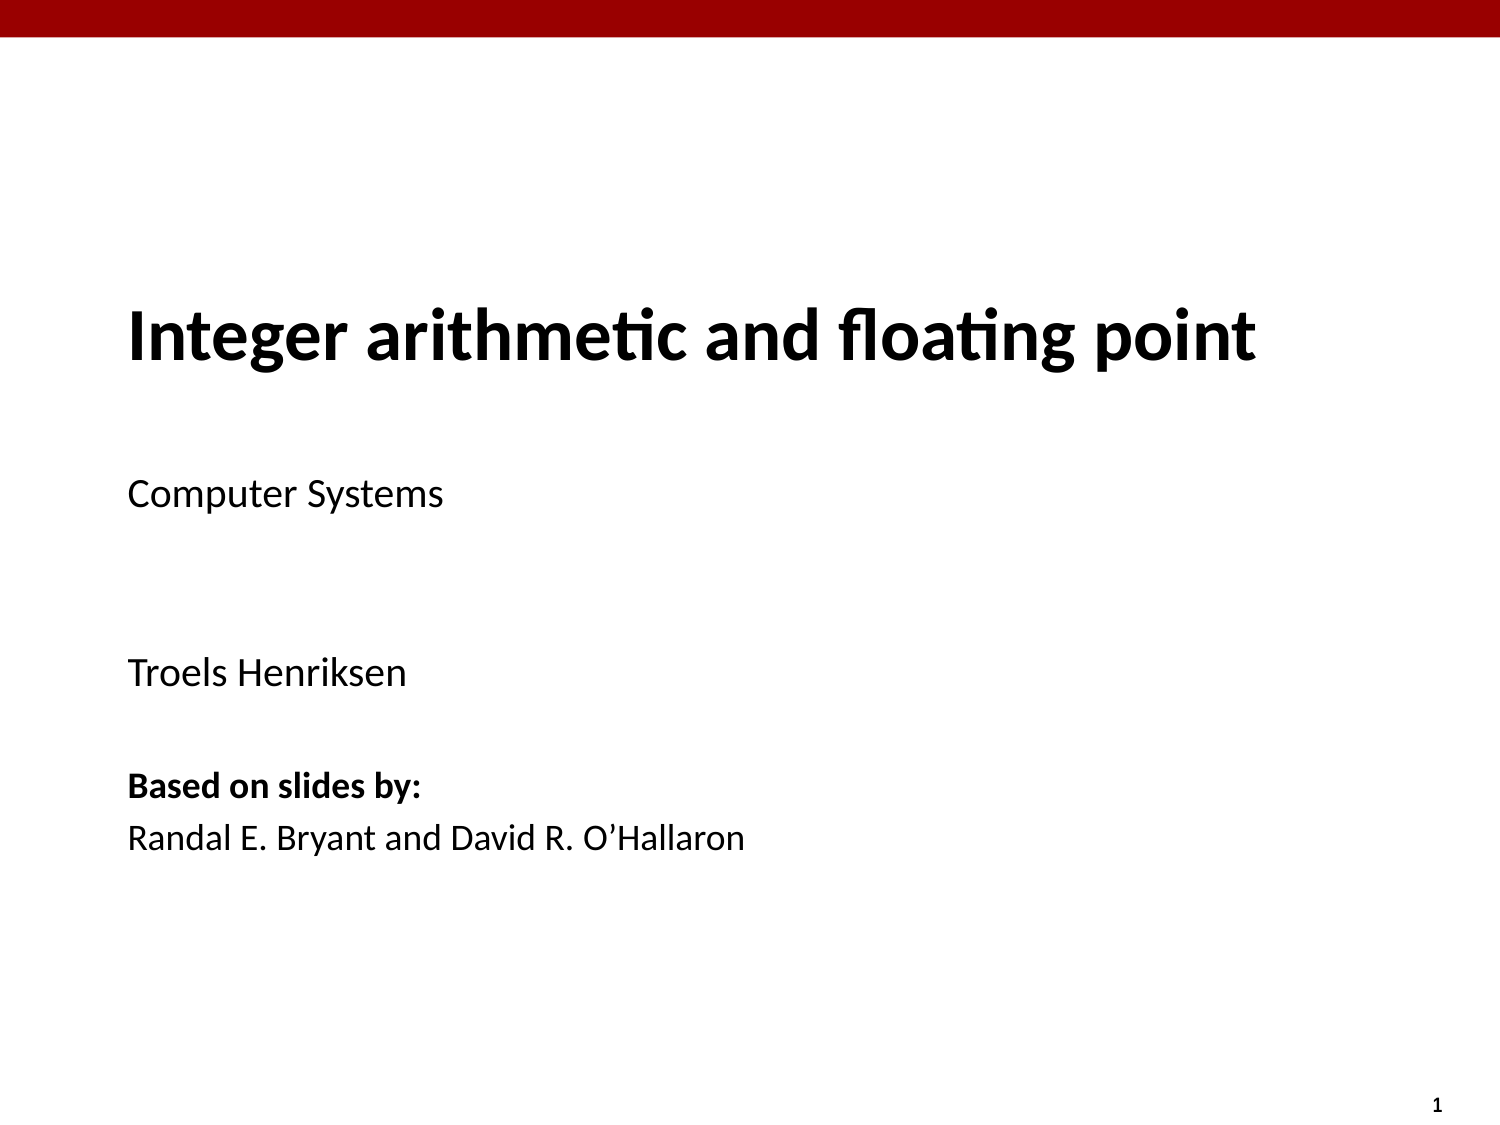

# Integer arithmetic and floating point Computer Systems
Troels Henriksen
Based on slides by:
Randal E. Bryant and David R. O’Hallaron